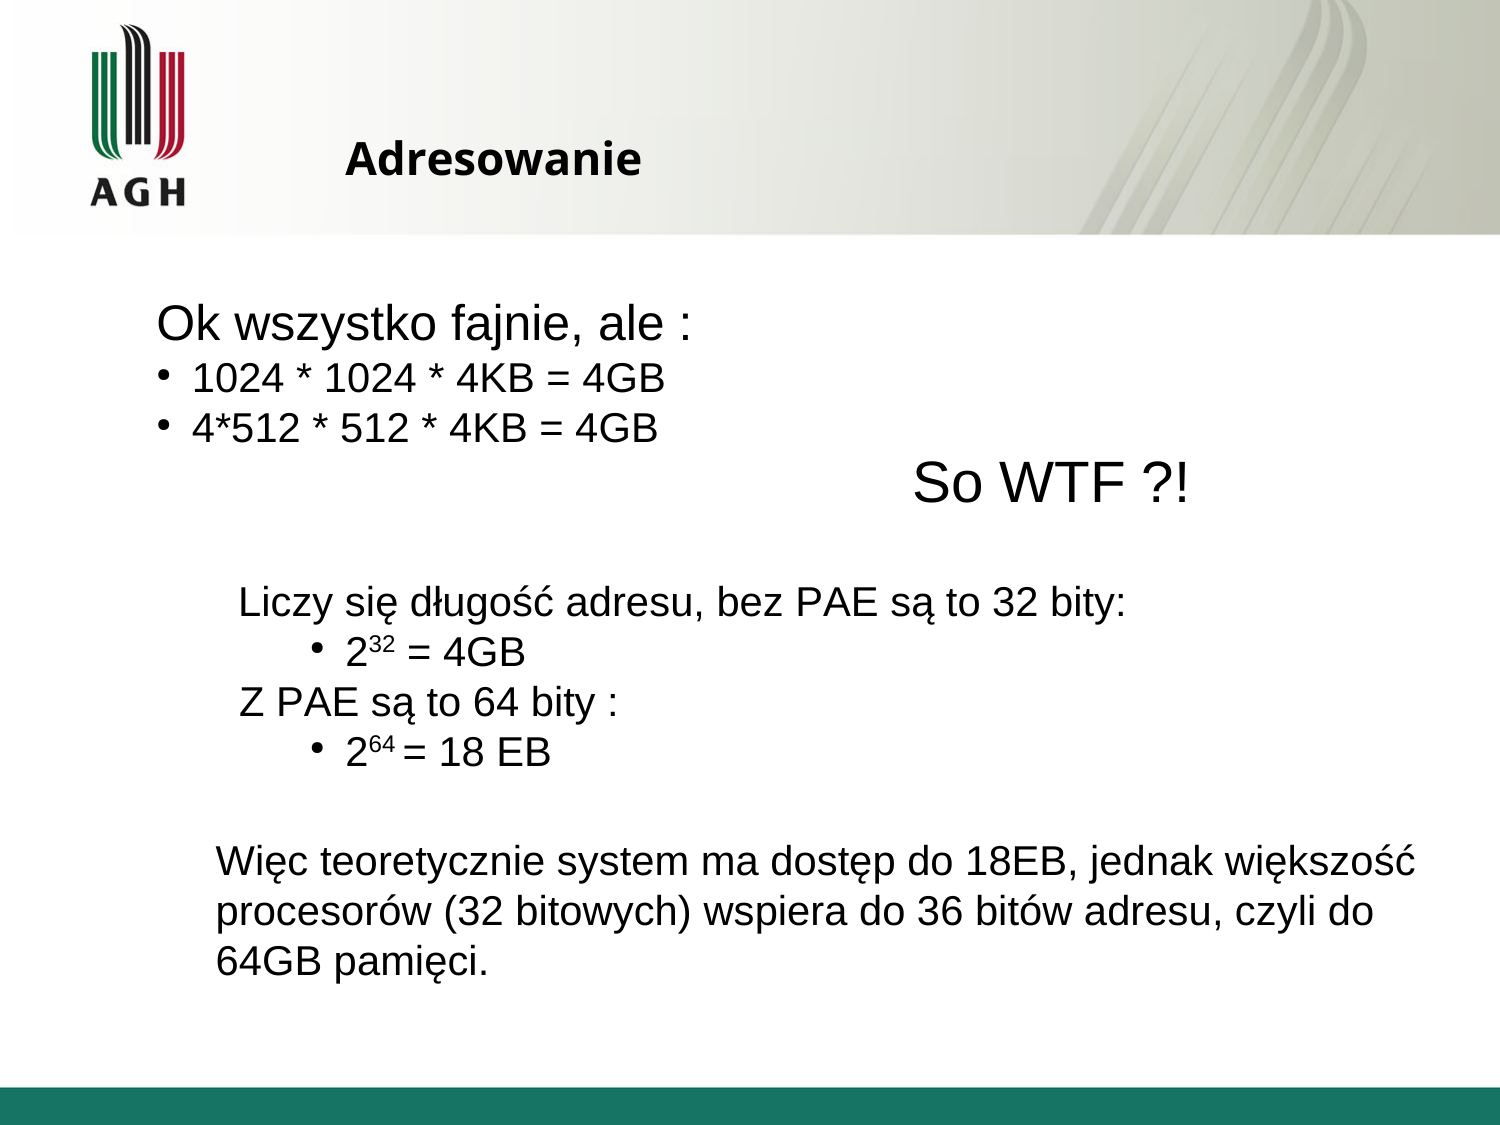

# Adresowanie
Ok wszystko fajnie, ale :
1024 * 1024 * 4KB = 4GB
4*512 * 512 * 4KB = 4GB
So WTF ?!
 Liczy się długość adresu, bez PAE są to 32 bity:
232 = 4GB
Z PAE są to 64 bity :
264 = 18 EB
Więc teoretycznie system ma dostęp do 18EB, jednak większość procesorów (32 bitowych) wspiera do 36 bitów adresu, czyli do 64GB pamięci.